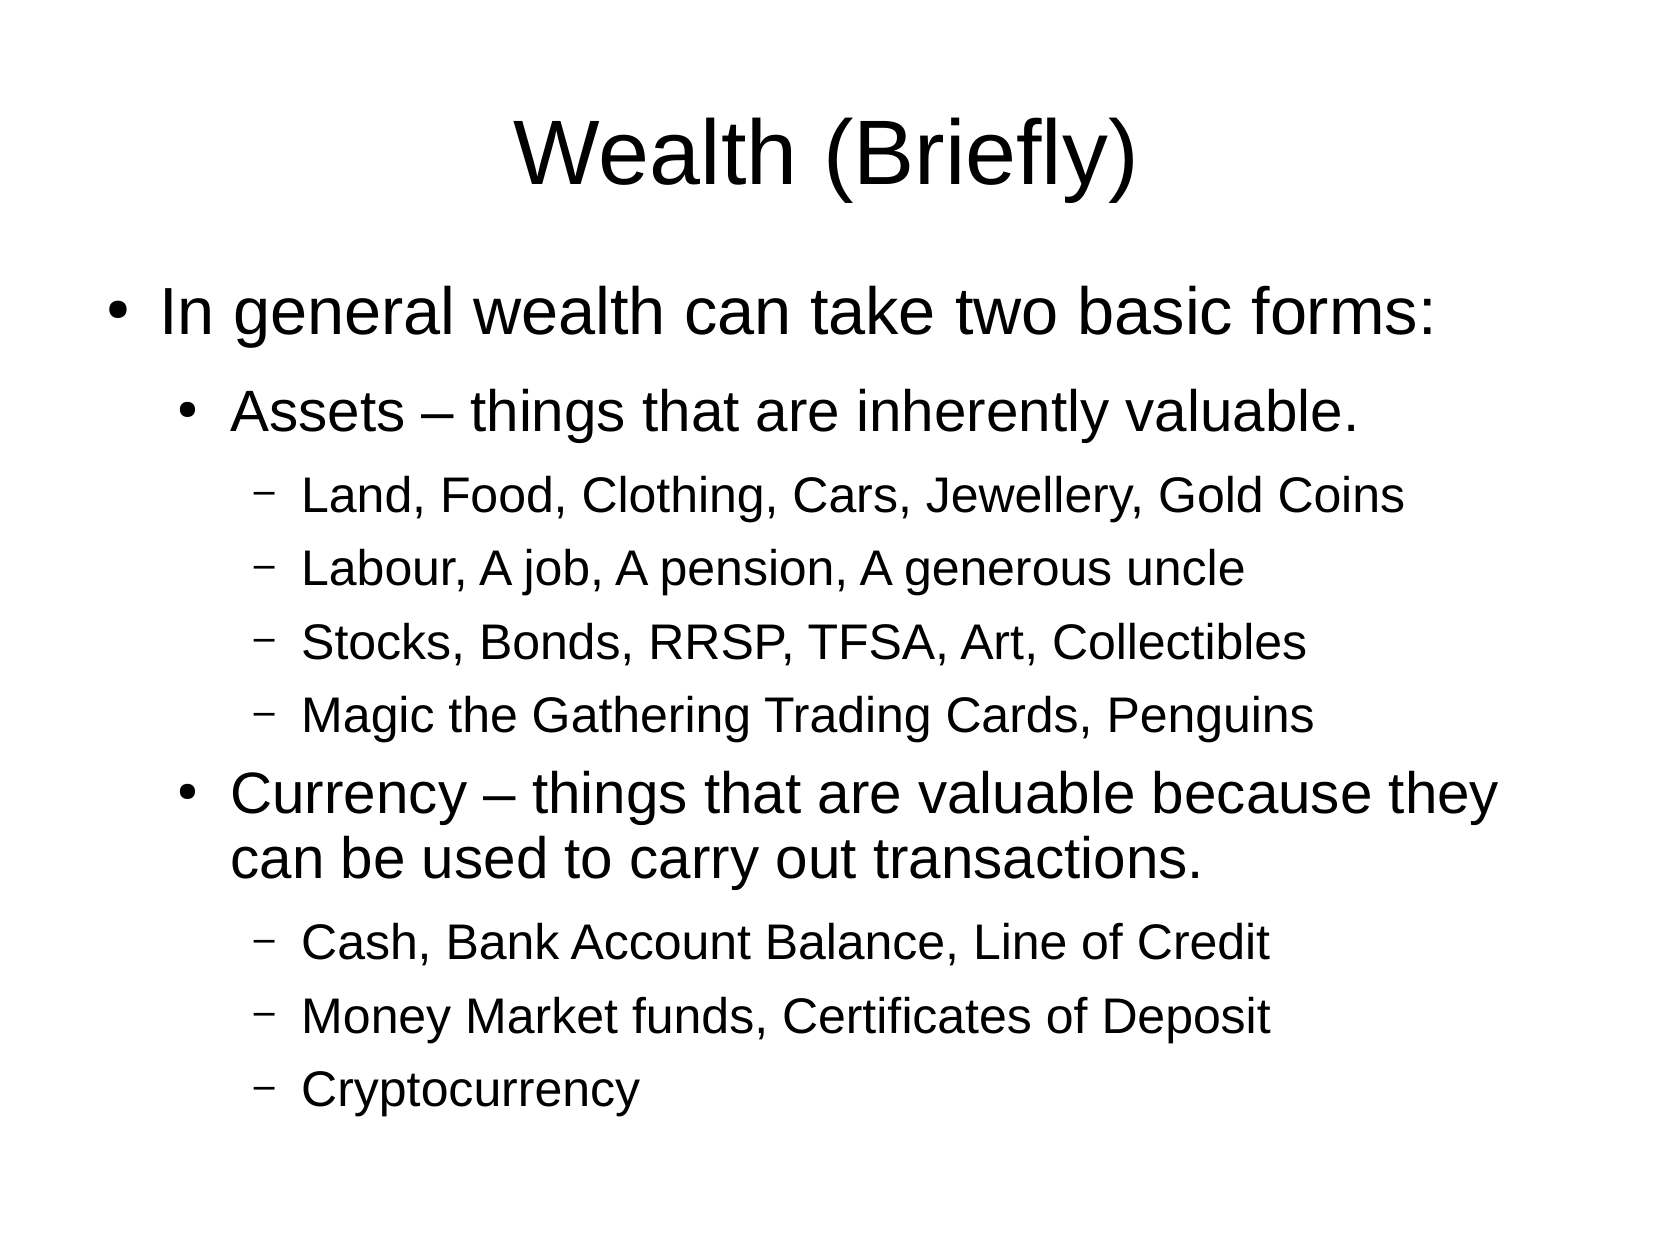

# Wealth (Briefly)
In general wealth can take two basic forms:
Assets – things that are inherently valuable.
Land, Food, Clothing, Cars, Jewellery, Gold Coins
Labour, A job, A pension, A generous uncle
Stocks, Bonds, RRSP, TFSA, Art, Collectibles
Magic the Gathering Trading Cards, Penguins
Currency – things that are valuable because they can be used to carry out transactions.
Cash, Bank Account Balance, Line of Credit
Money Market funds, Certificates of Deposit
Cryptocurrency